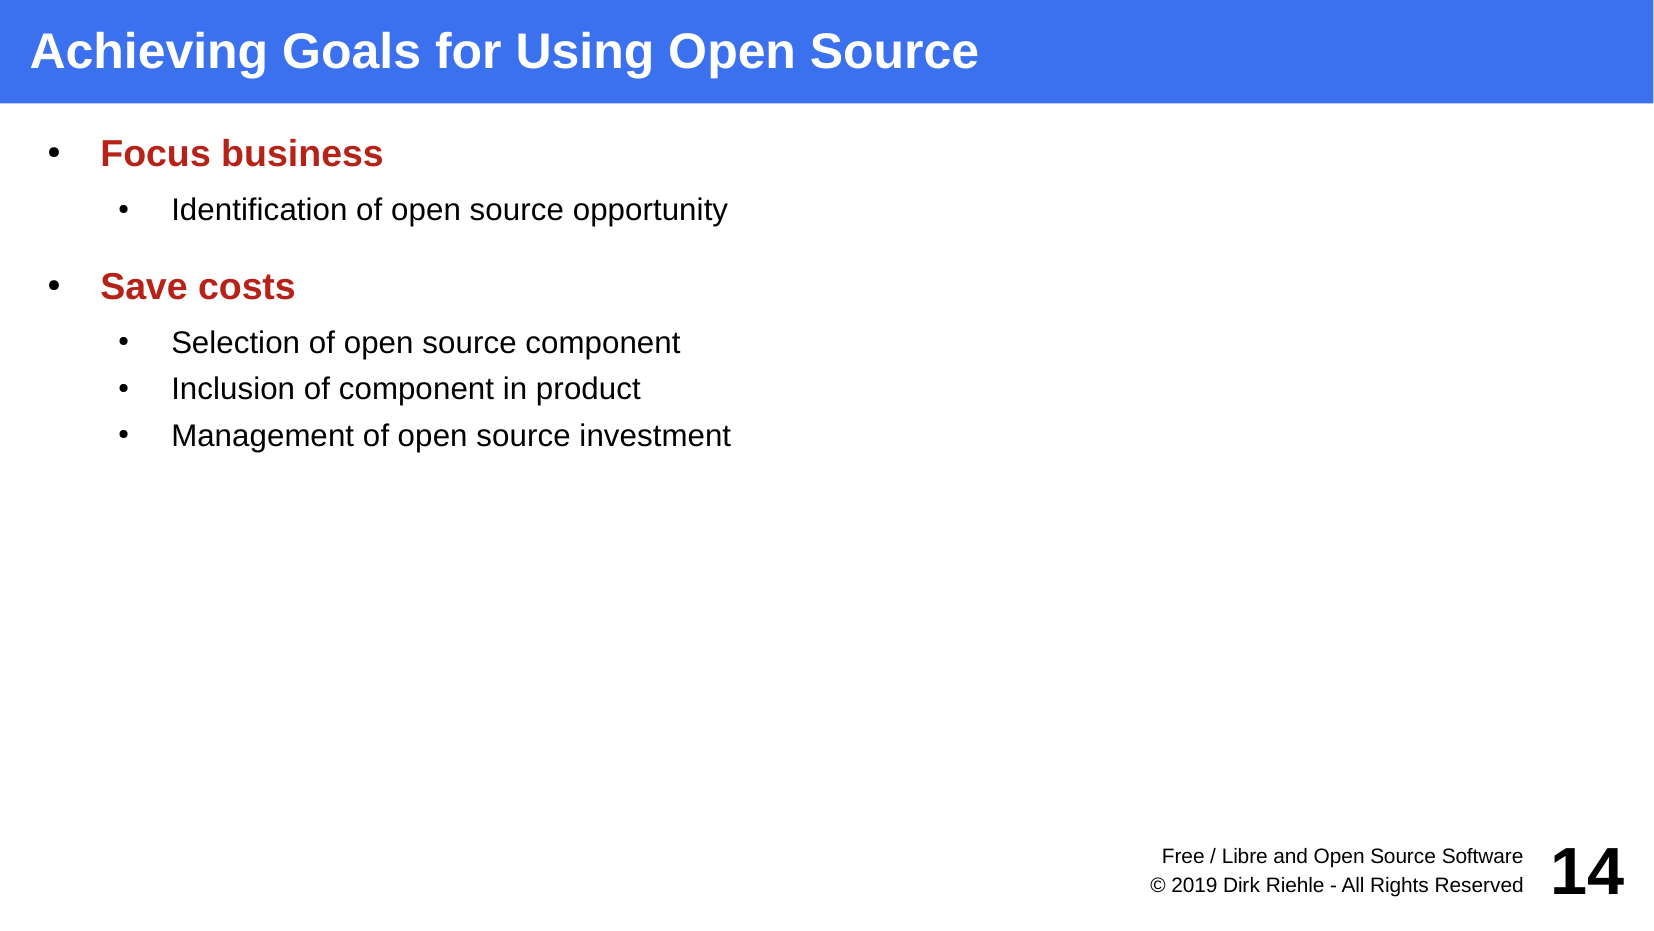

# Achieving Goals for Using Open Source
Focus business
Identification of open source opportunity
Save costs
Selection of open source component
Inclusion of component in product
Management of open source investment
Free / Libre and Open Source Software
14
© 2019 Dirk Riehle - All Rights Reserved